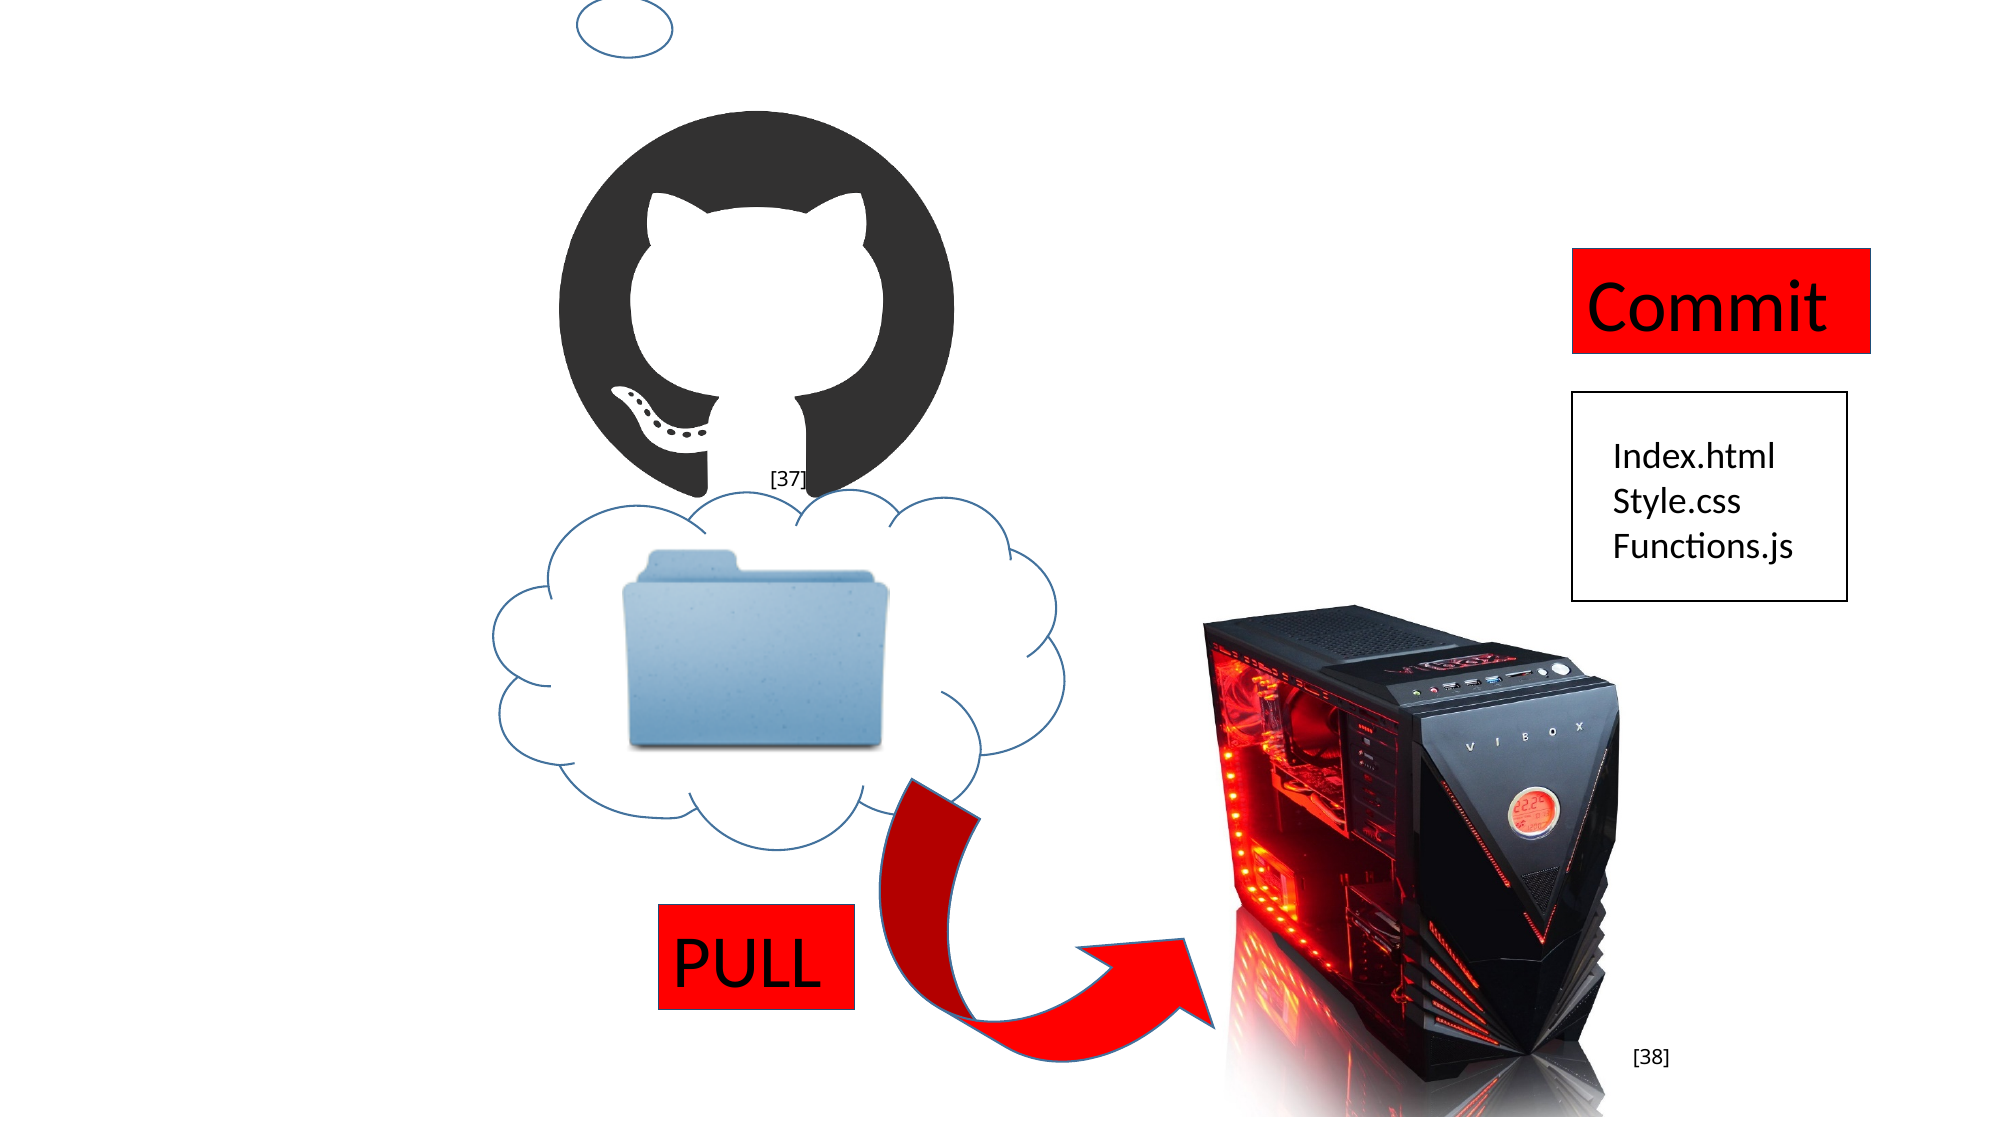

Commit
Index.html
Style.css
Functions.js
# [37]
PULL
[38]